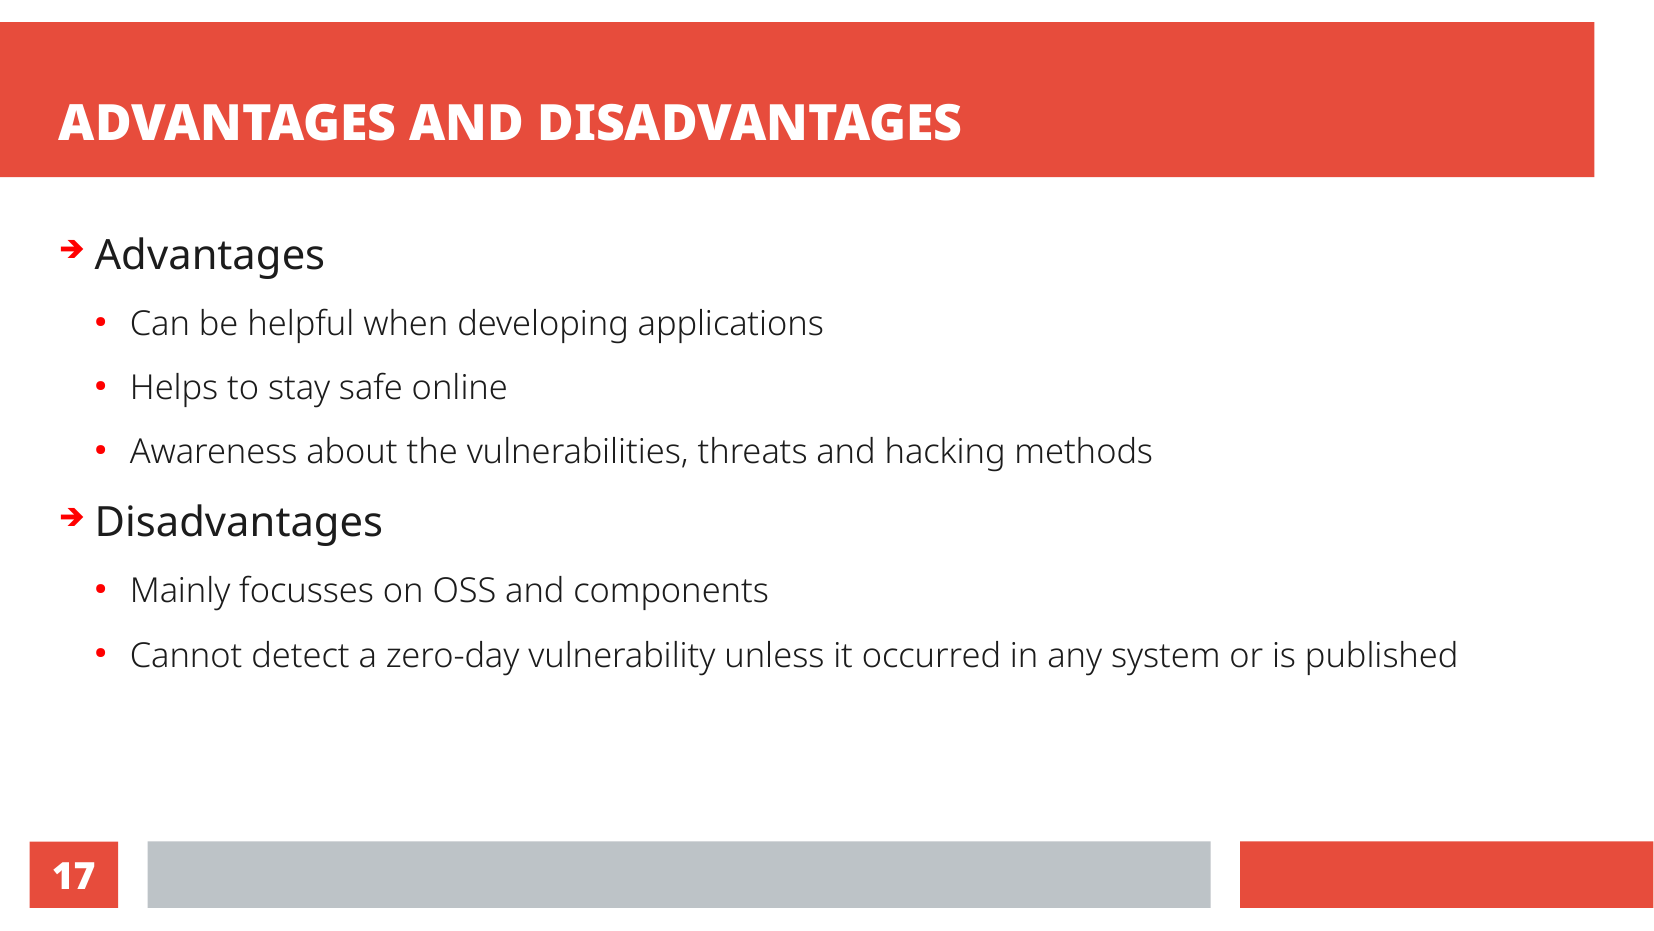

# ADVANTAGES AND DISADVANTAGES
Advantages
Can be helpful when developing applications
Helps to stay safe online
Awareness about the vulnerabilities, threats and hacking methods
Disadvantages
Mainly focusses on OSS and components
Cannot detect a zero-day vulnerability unless it occurred in any system or is published
17